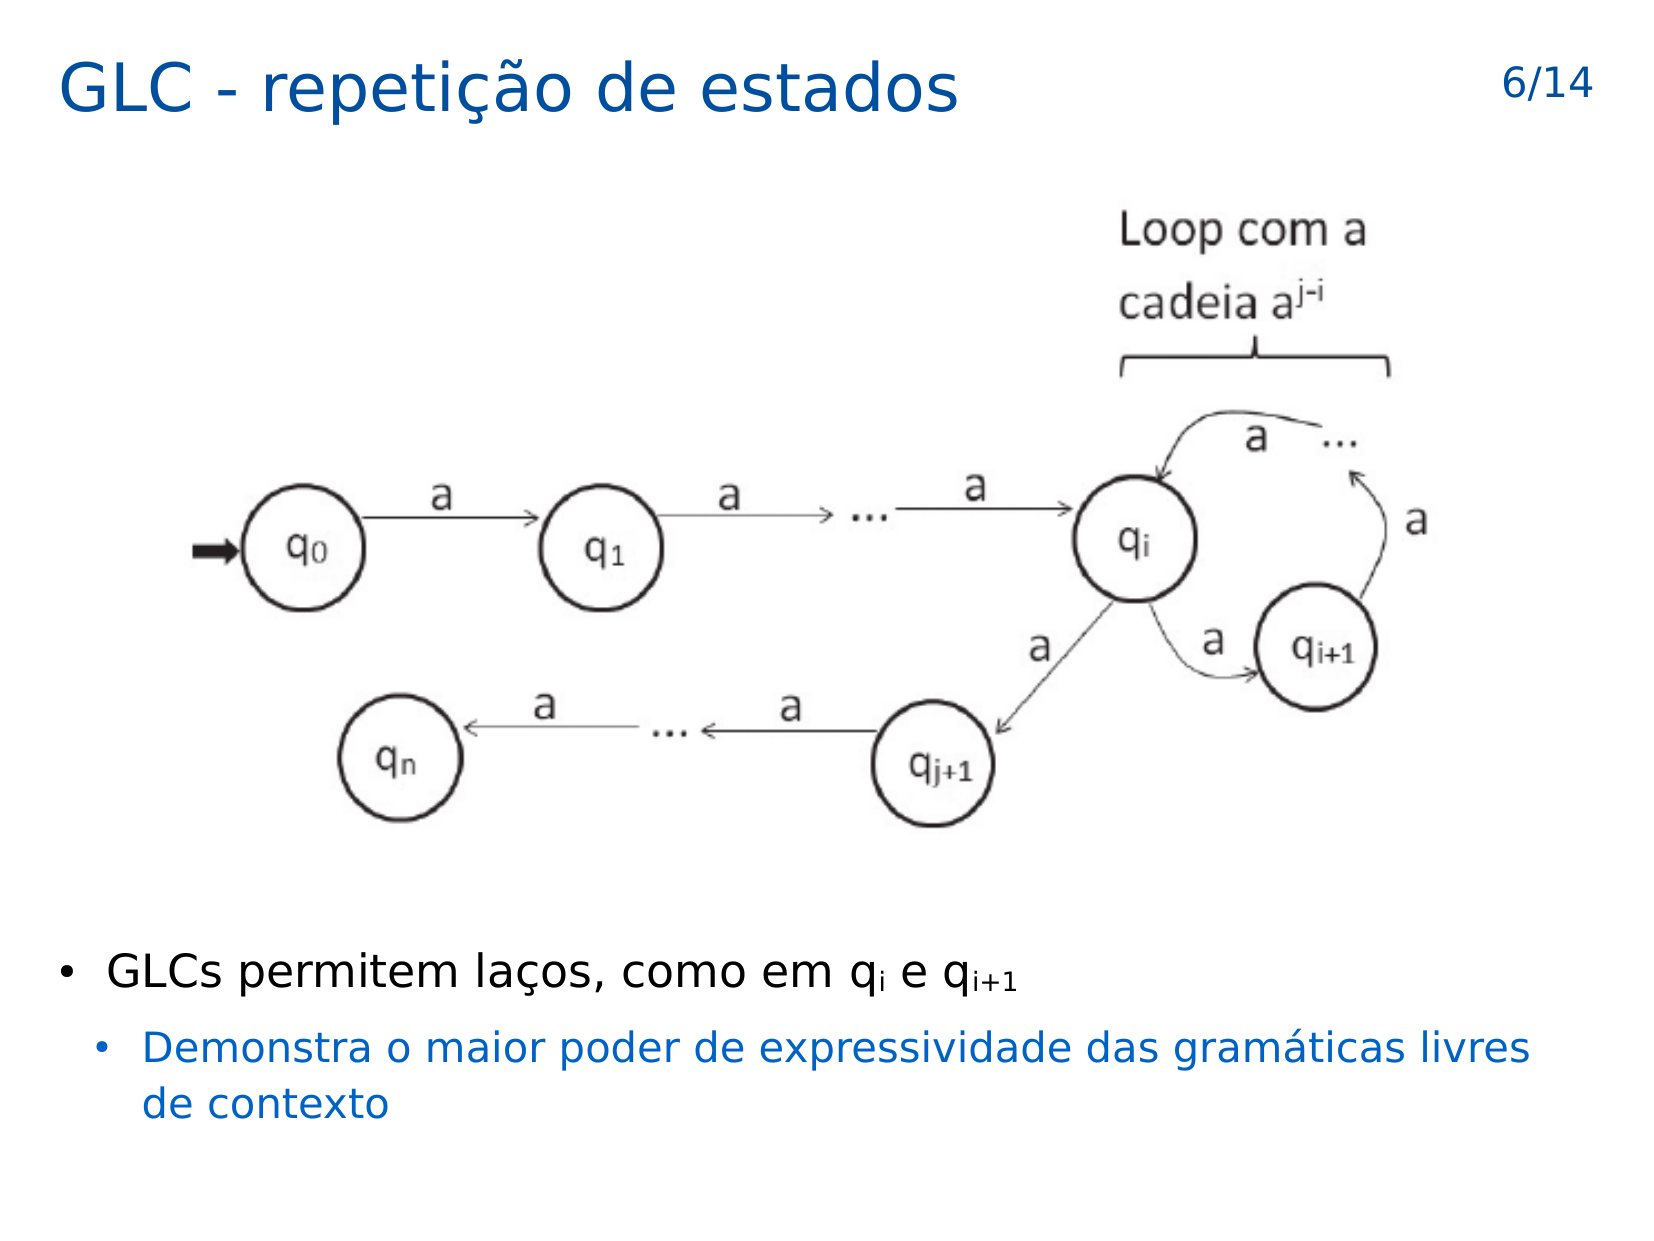

# GLC - repetição de estados
6
GLCs permitem laços, como em qi e qi+1
Demonstra o maior poder de expressividade das gramáticas livres de contexto